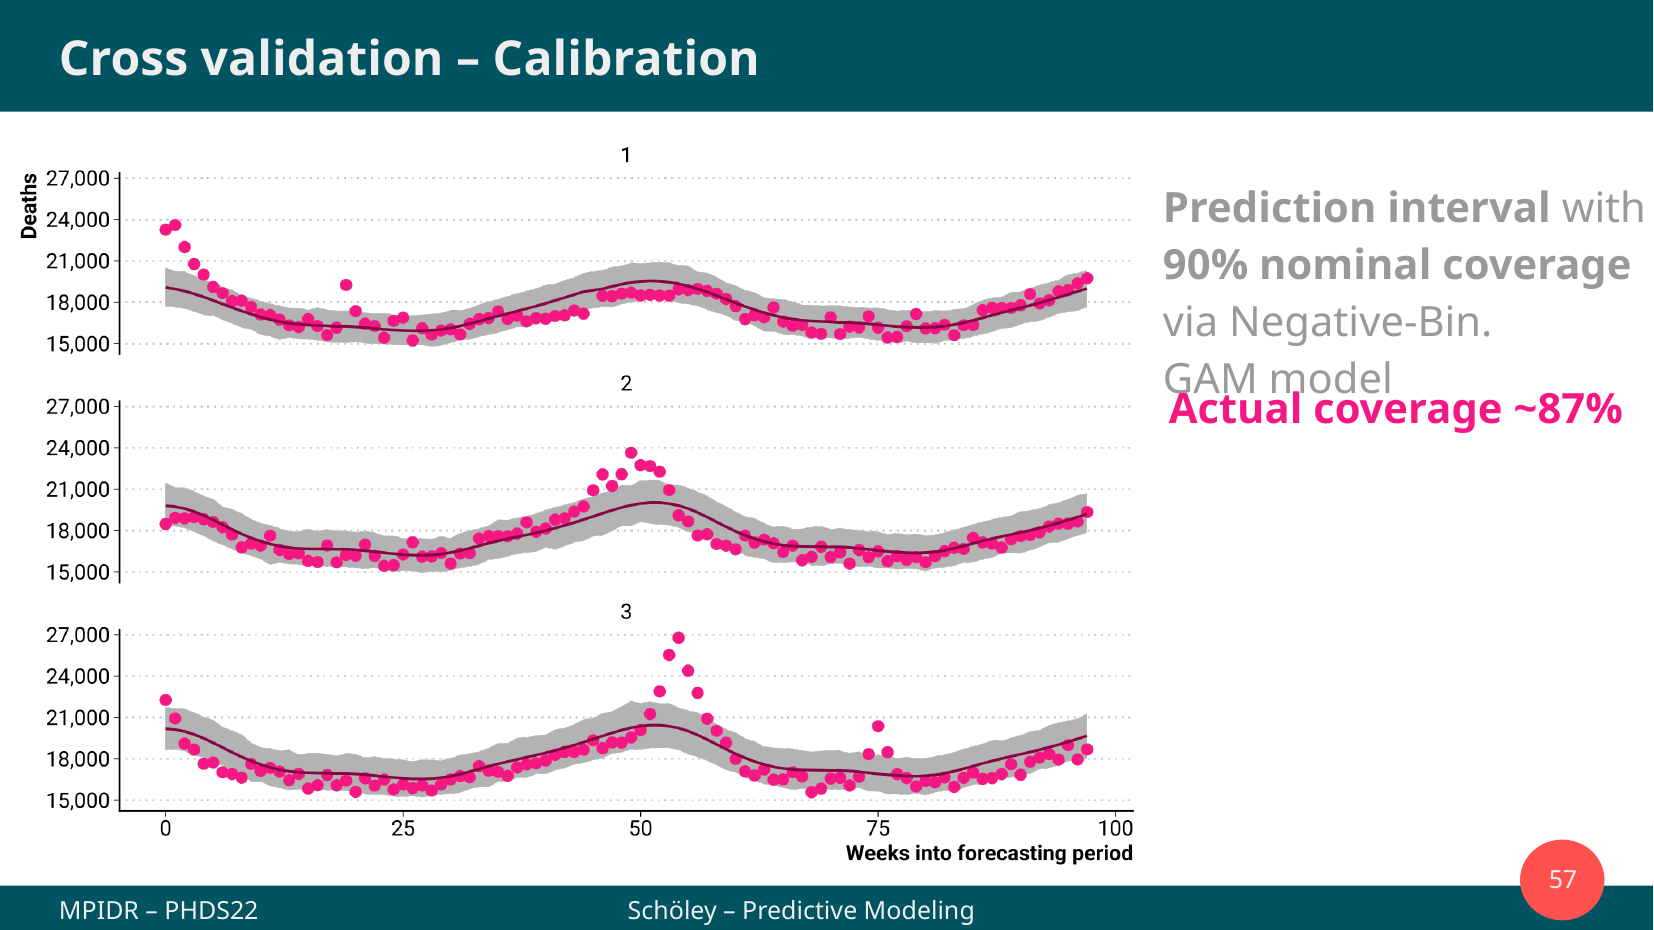

# Cross validation – Calibration
Prediction interval with
90% nominal coverage
via Negative-Bin.
GAM model
Actual coverage ~87%
57
MPIDR – PHDS22
Schöley – Predictive Modeling